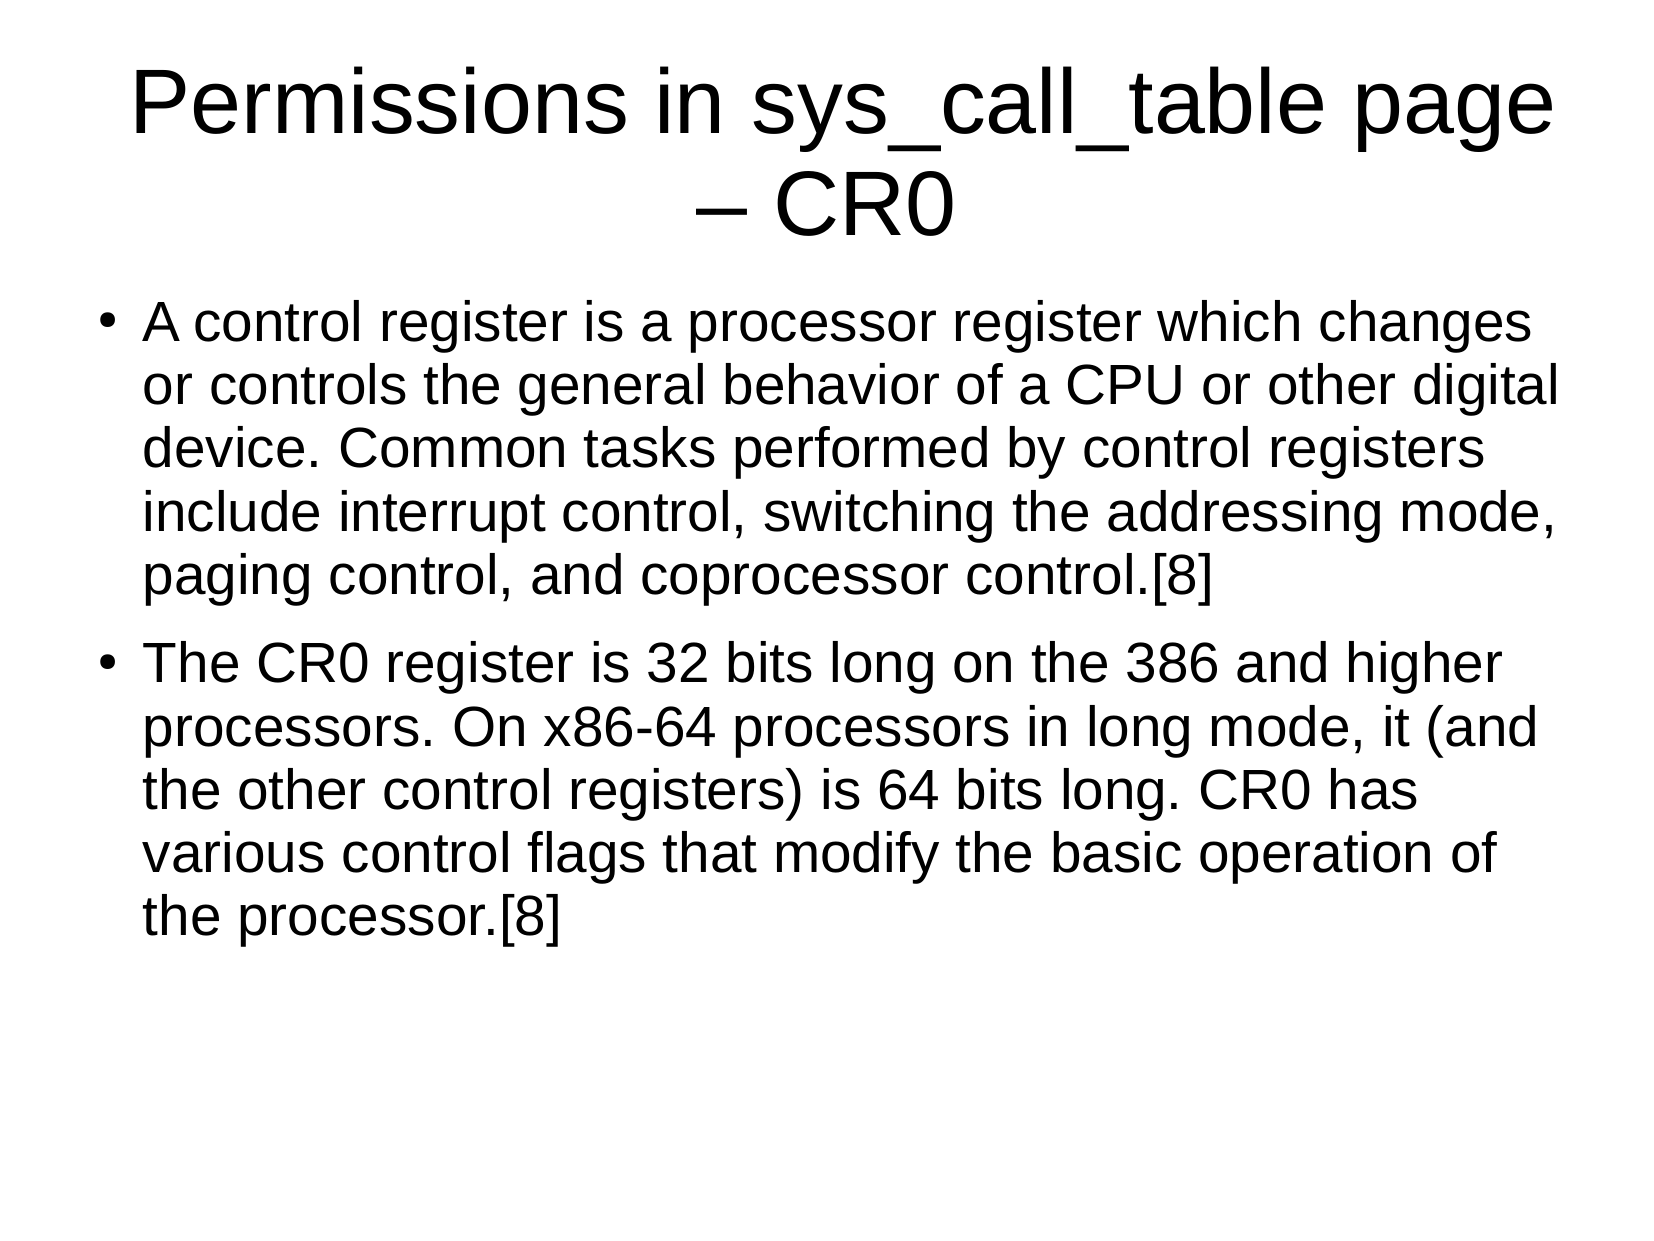

# Permissions in sys_call_table page – CR0
A control register is a processor register which changes or controls the general behavior of a CPU or other digital device. Common tasks performed by control registers include interrupt control, switching the addressing mode, paging control, and coprocessor control.[8]
The CR0 register is 32 bits long on the 386 and higher processors. On x86-64 processors in long mode, it (and the other control registers) is 64 bits long. CR0 has various control flags that modify the basic operation of the processor.[8]